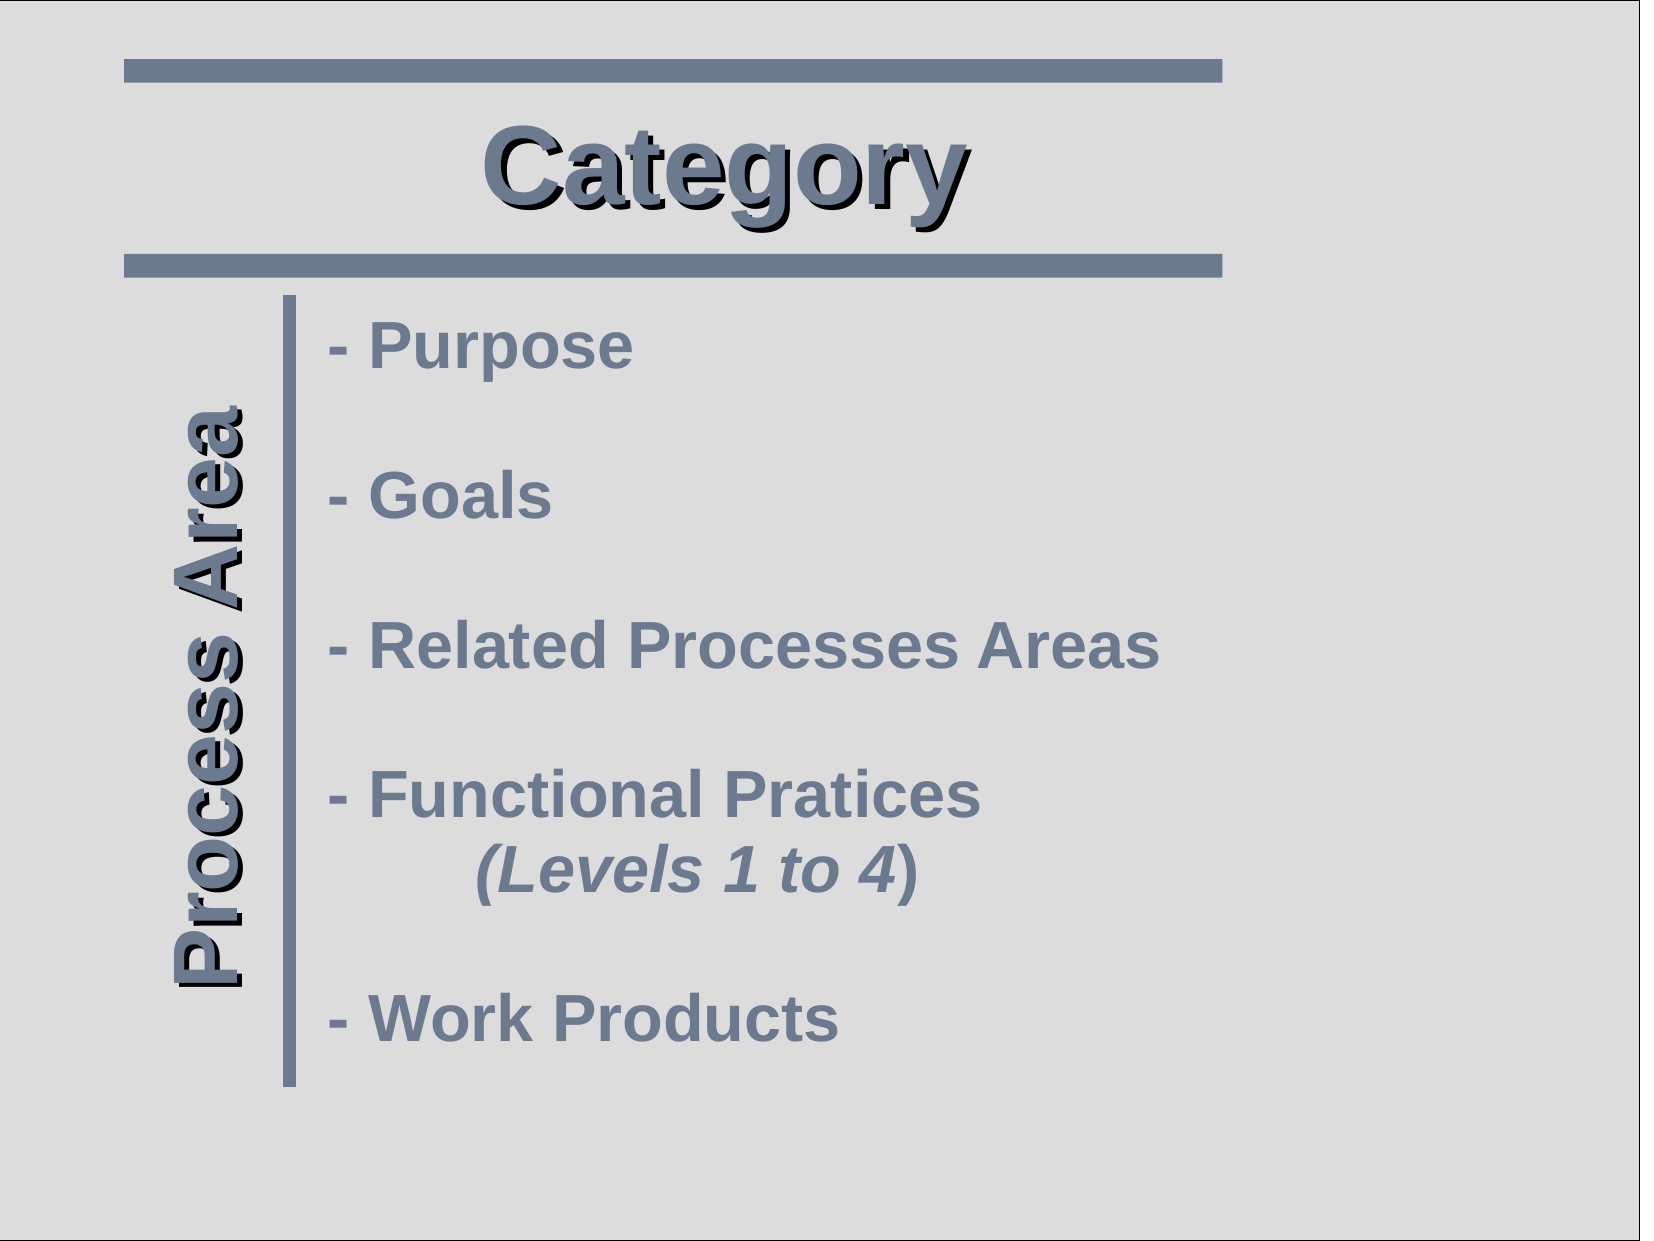

Category
- Purpose
- Goals
- Related Processes Areas
- Functional Pratices
		(Levels 1 to 4)
- Work Products
Process Area